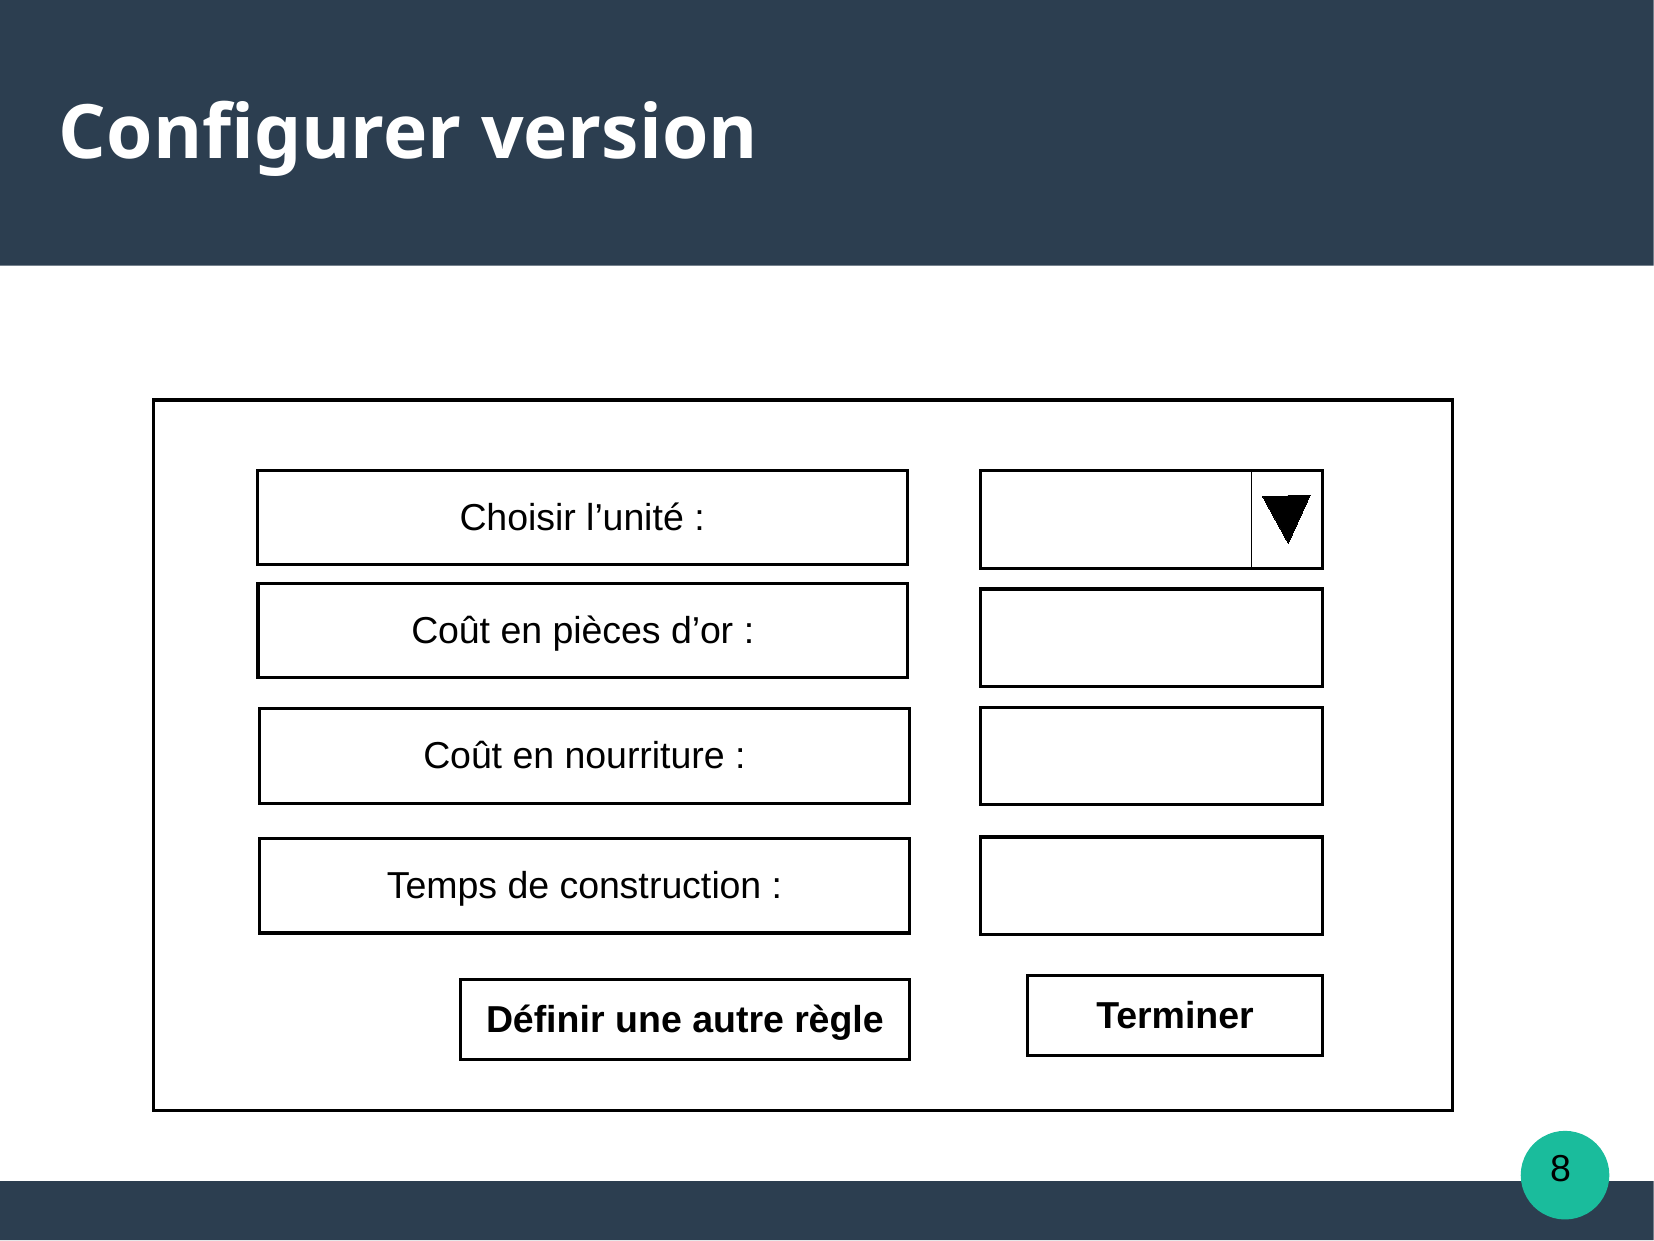

# Configurer version
Choisir l’unité :
Coût en pièces d’or :
Coût en nourriture :
Temps de construction :
Terminer
Définir une autre règle
8